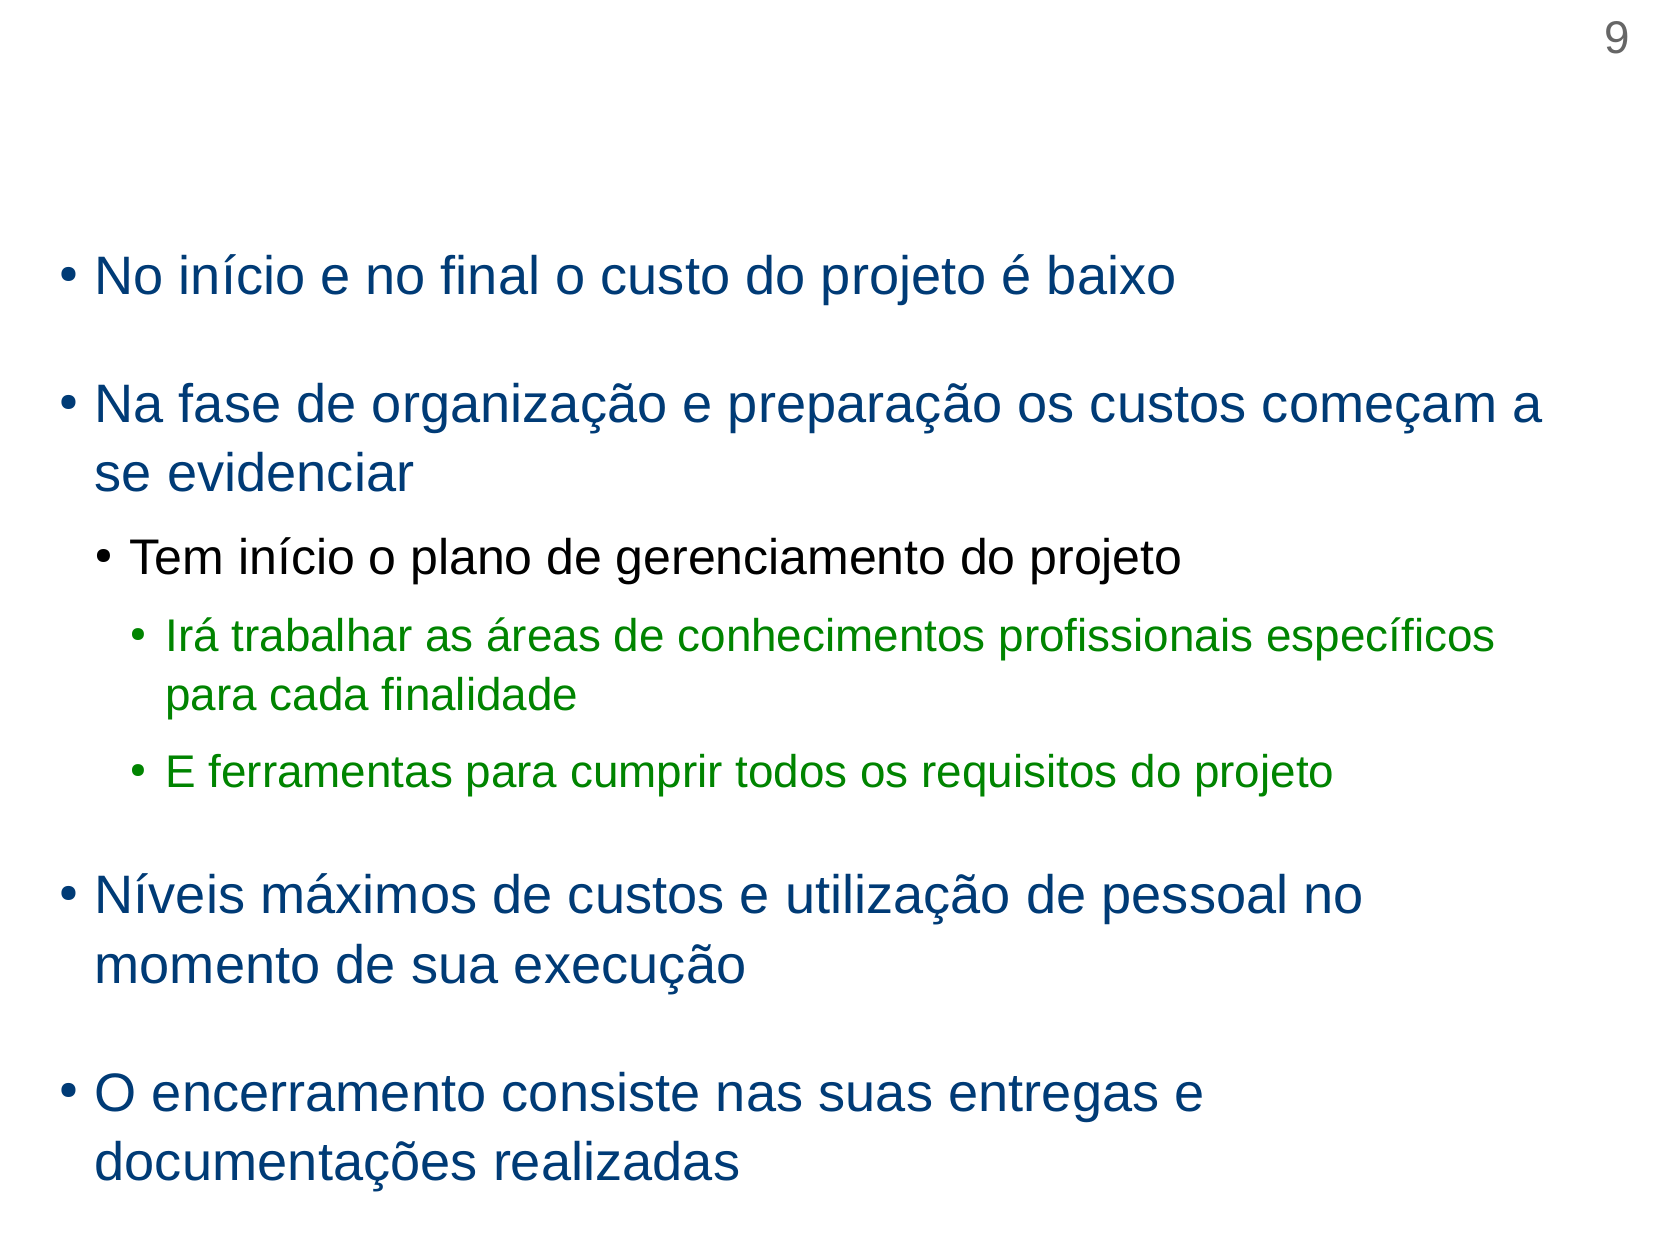

9
#
No início e no final o custo do projeto é baixo
Na fase de organização e preparação os custos começam a se evidenciar
Tem início o plano de gerenciamento do projeto
Irá trabalhar as áreas de conhecimentos profissionais específicos para cada finalidade
E ferramentas para cumprir todos os requisitos do projeto
Níveis máximos de custos e utilização de pessoal no momento de sua execução
O encerramento consiste nas suas entregas e documentações realizadas